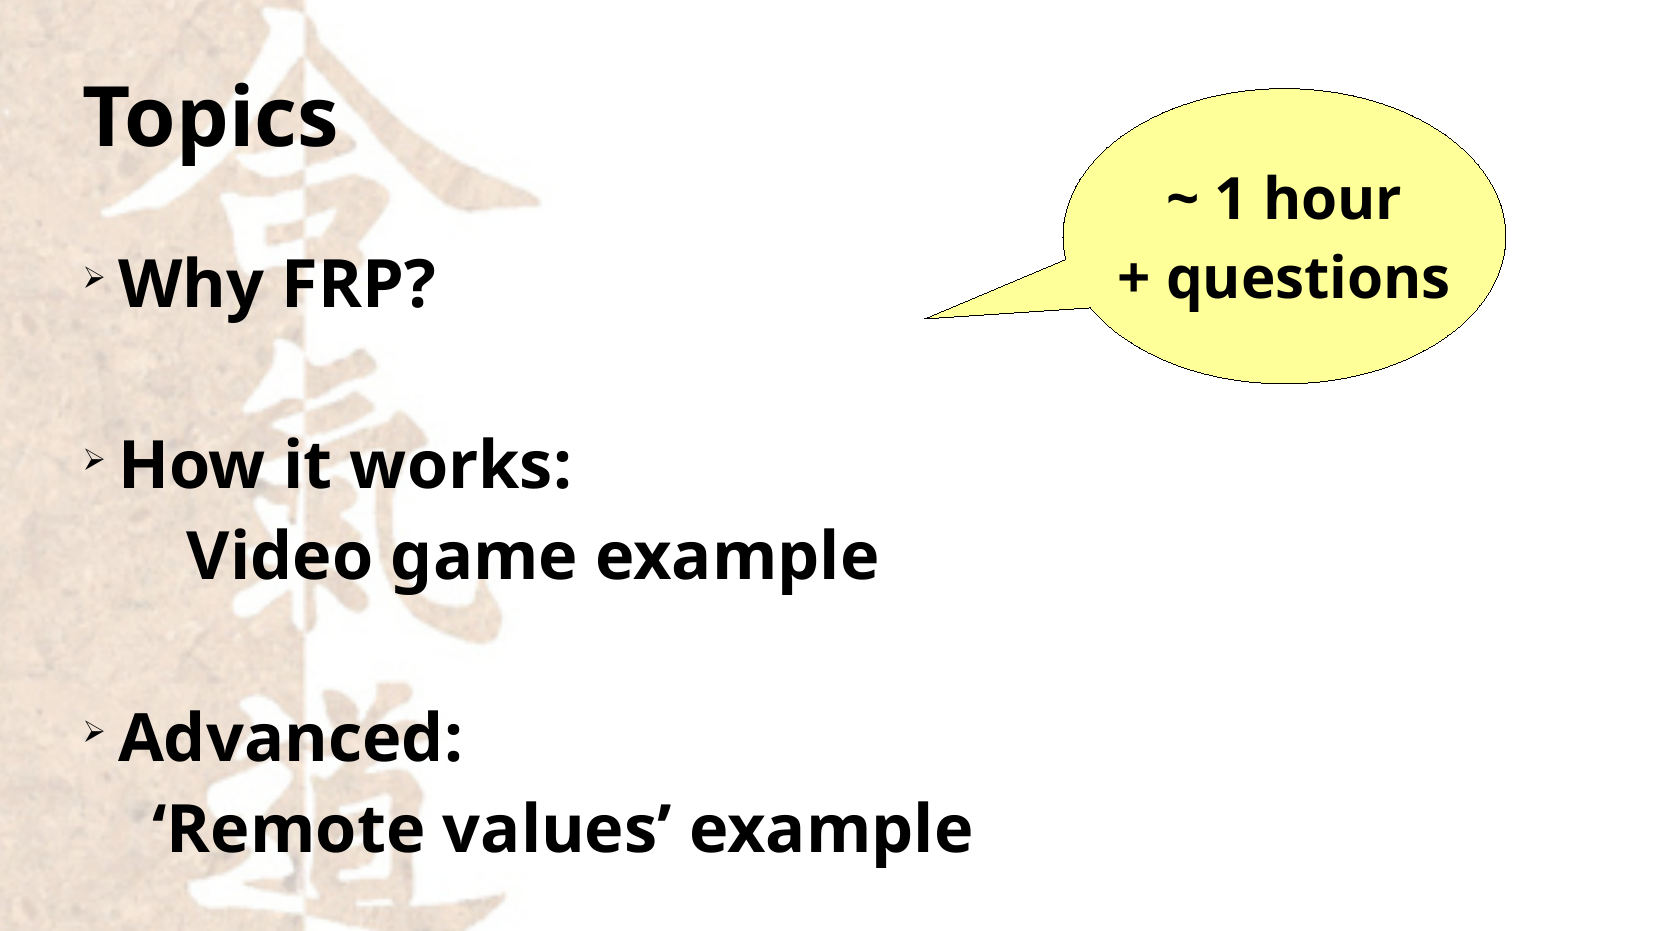

# Topics
~ 1 hour
+ questions
Why FRP?
How it works:
 Video game example
Advanced:
 ‘Remote values’ example
FRP implementation:
 Javascript memory management